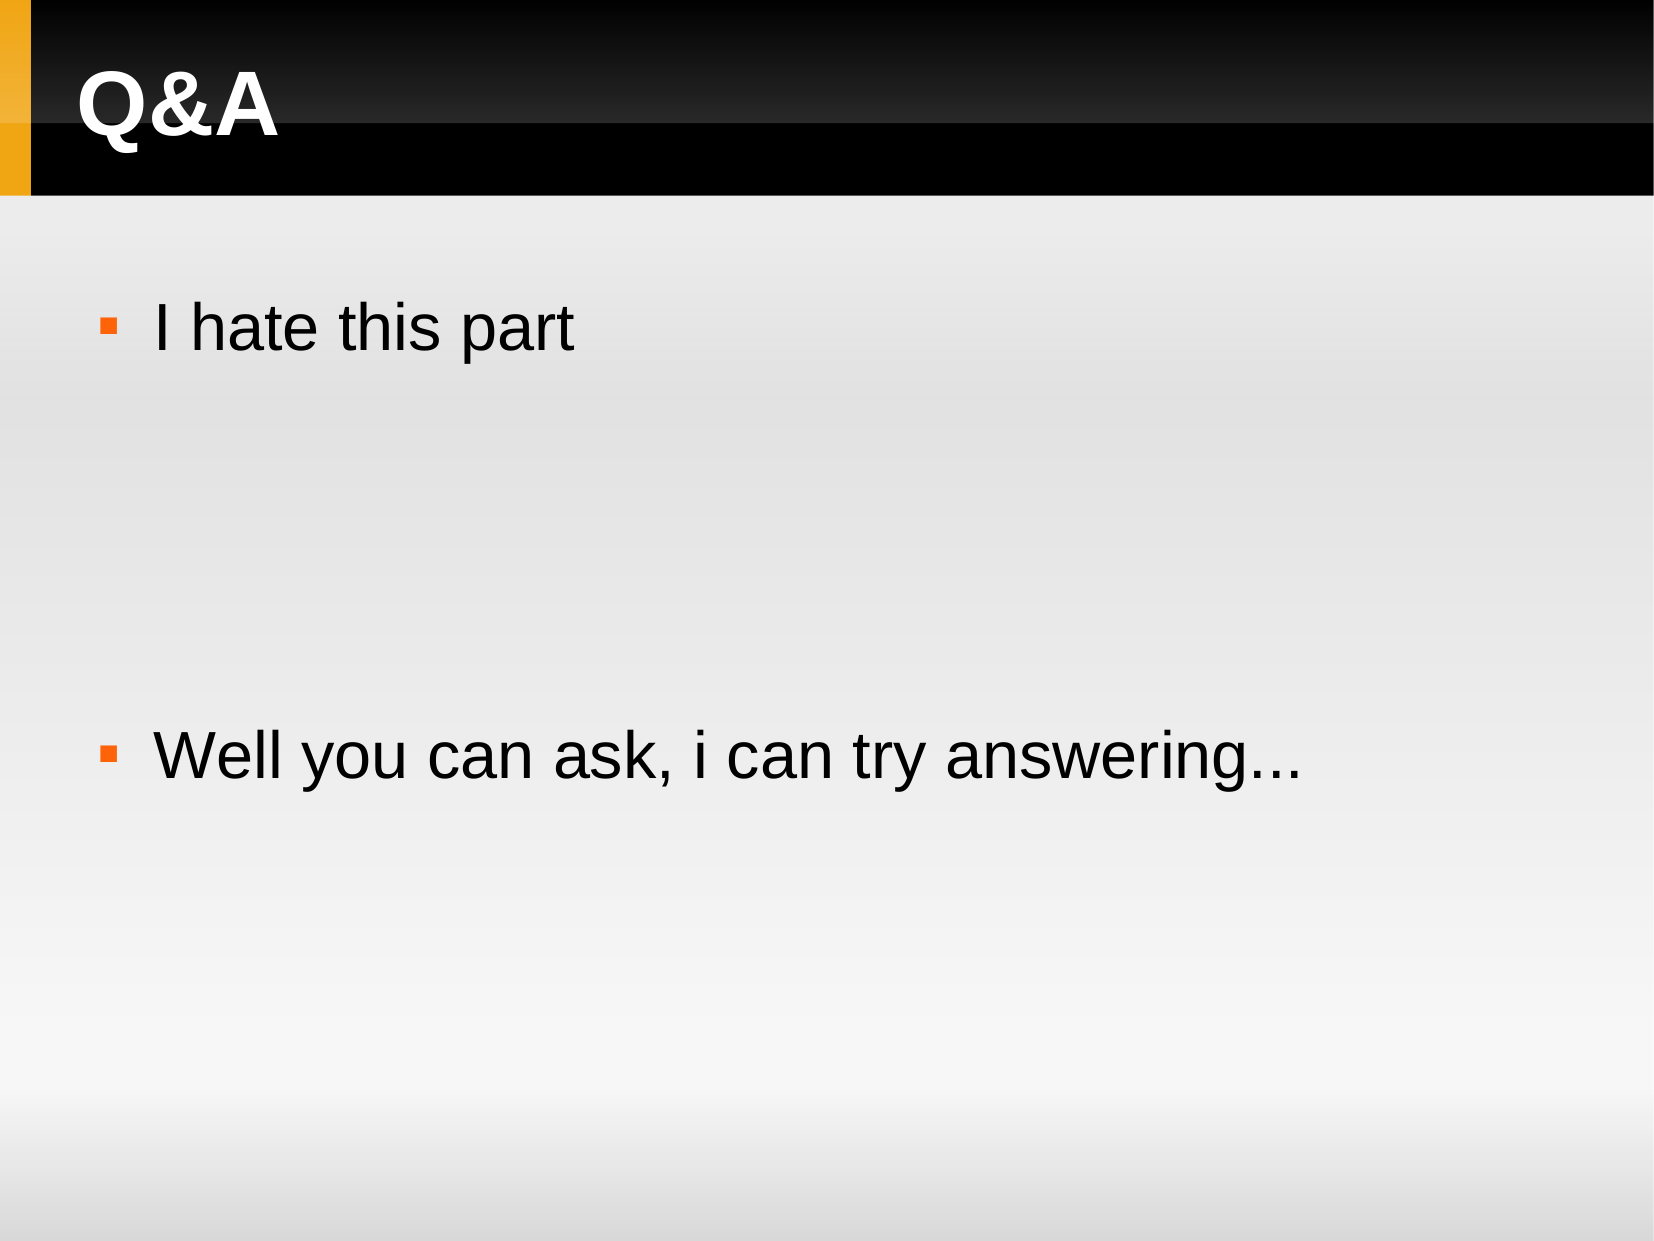

# Q&A
I hate this part
Well you can ask, i can try answering...